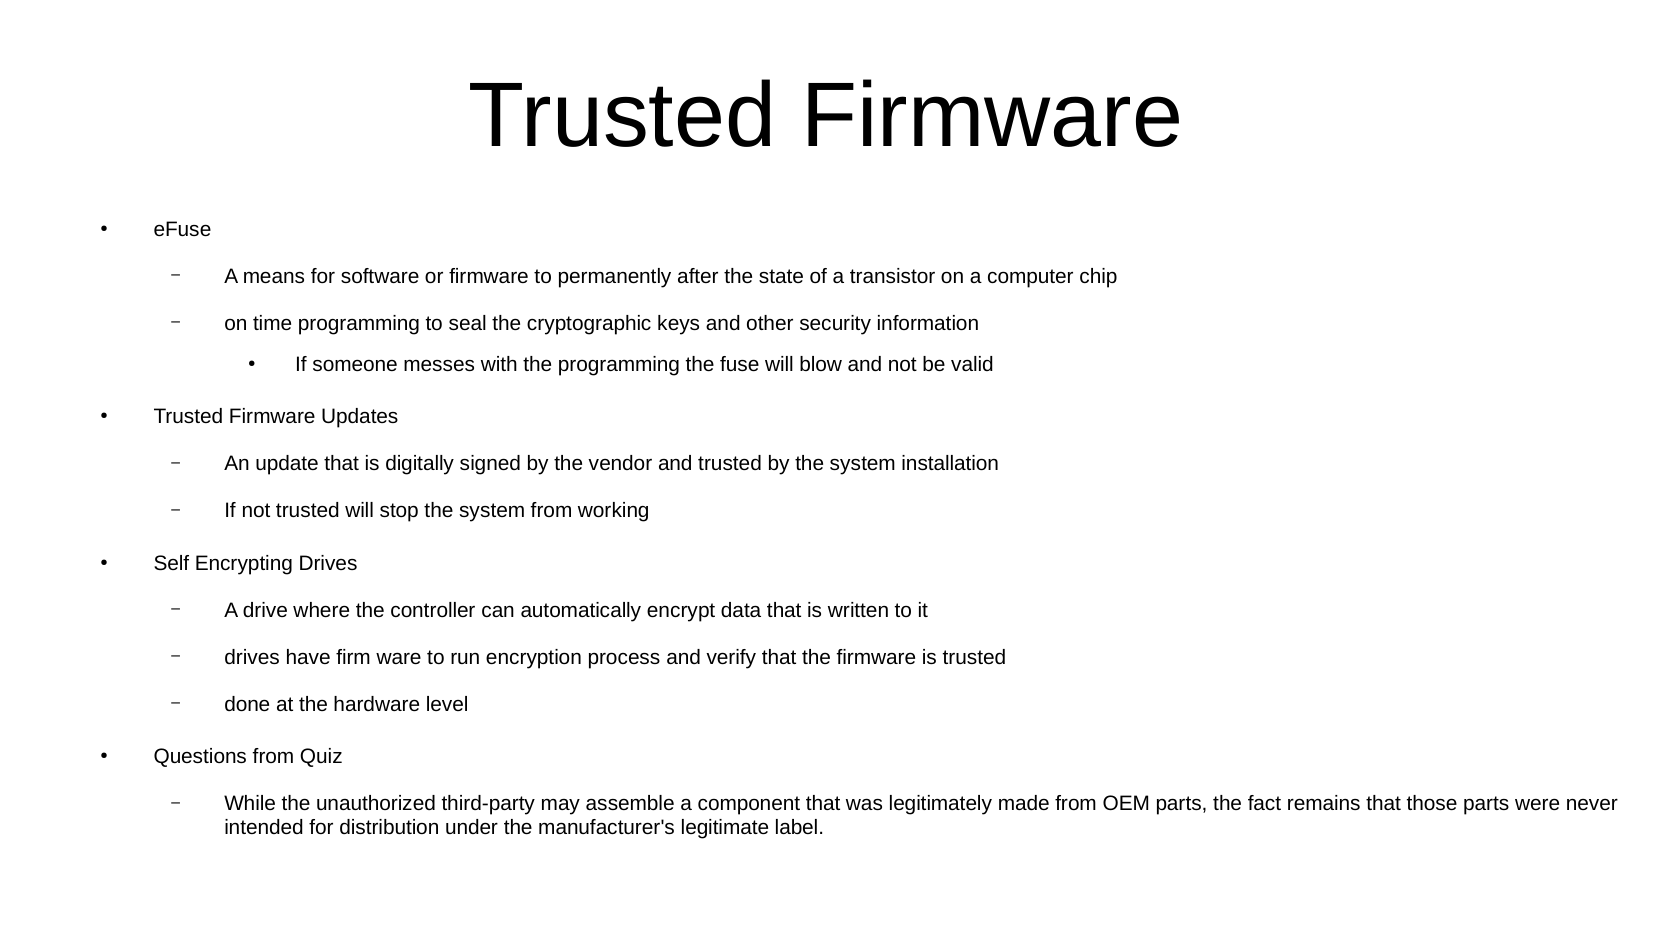

# Trusted Firmware
eFuse
A means for software or firmware to permanently after the state of a transistor on a computer chip
on time programming to seal the cryptographic keys and other security information
If someone messes with the programming the fuse will blow and not be valid
Trusted Firmware Updates
An update that is digitally signed by the vendor and trusted by the system installation
If not trusted will stop the system from working
Self Encrypting Drives
A drive where the controller can automatically encrypt data that is written to it
drives have firm ware to run encryption process and verify that the firmware is trusted
done at the hardware level
Questions from Quiz
While the unauthorized third-party may assemble a component that was legitimately made from OEM parts, the fact remains that those parts were never intended for distribution under the manufacturer's legitimate label.